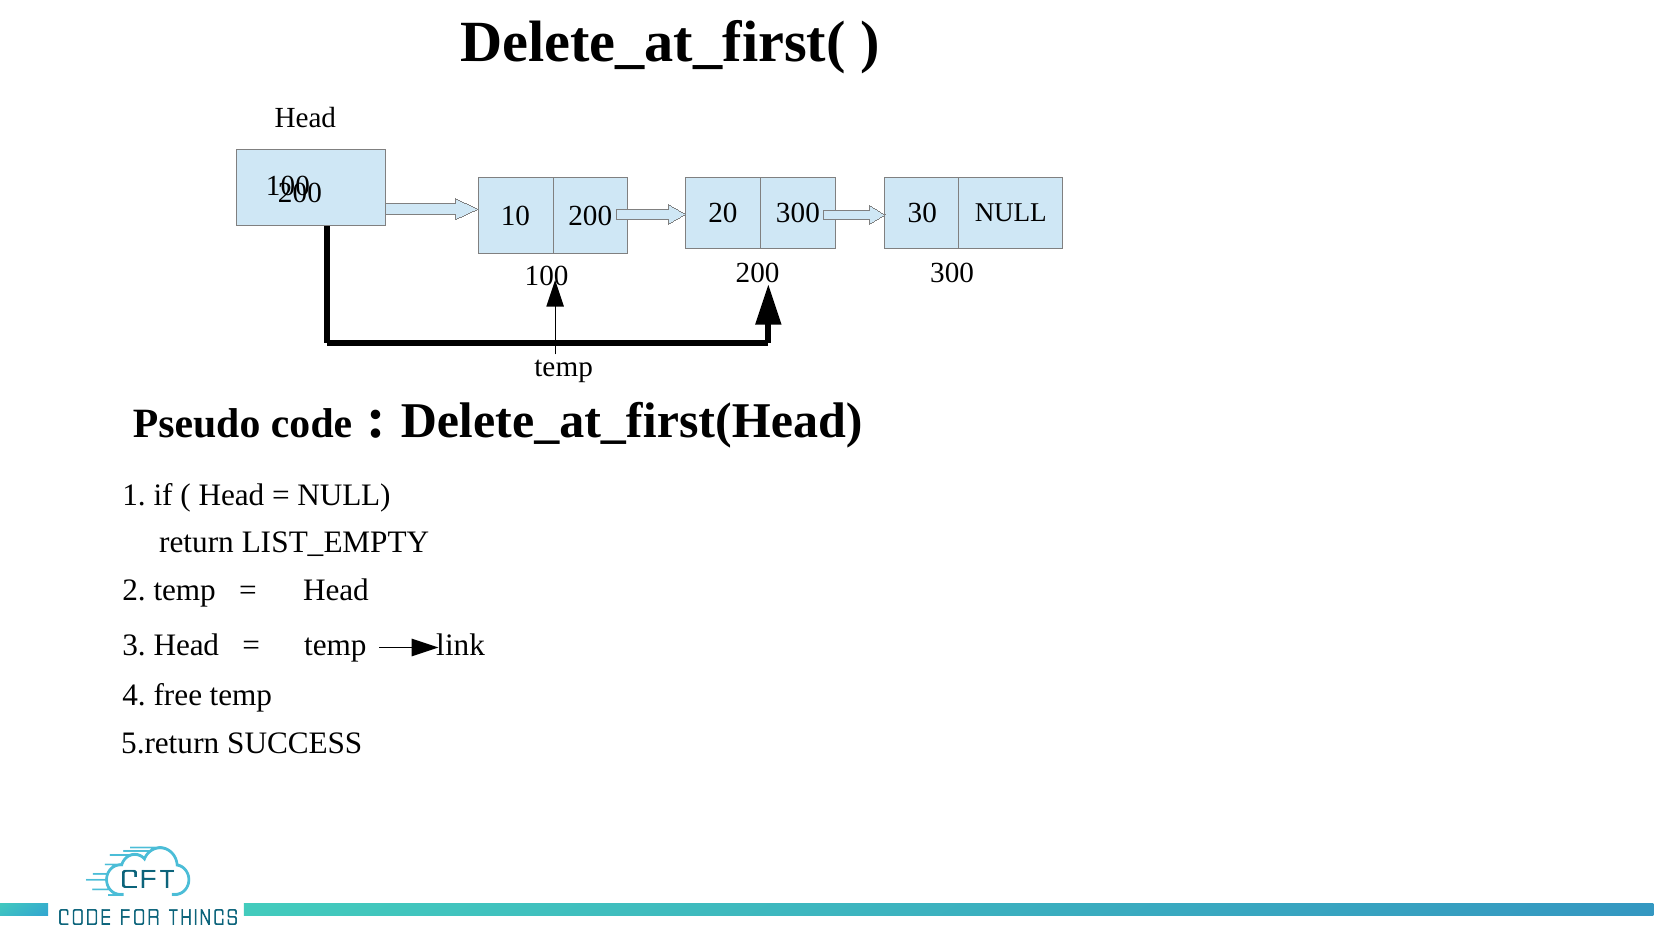

# Delete_at_first( )
Head
100
200
10
200
20
300
30
NULL
200
300
100
temp
Pseudo code : Delete_at_first(Head)
1. if ( Head = NULL)
return LIST_EMPTY
2. temp = Head
3. Head =
temp link
4. free temp
5.return SUCCESS